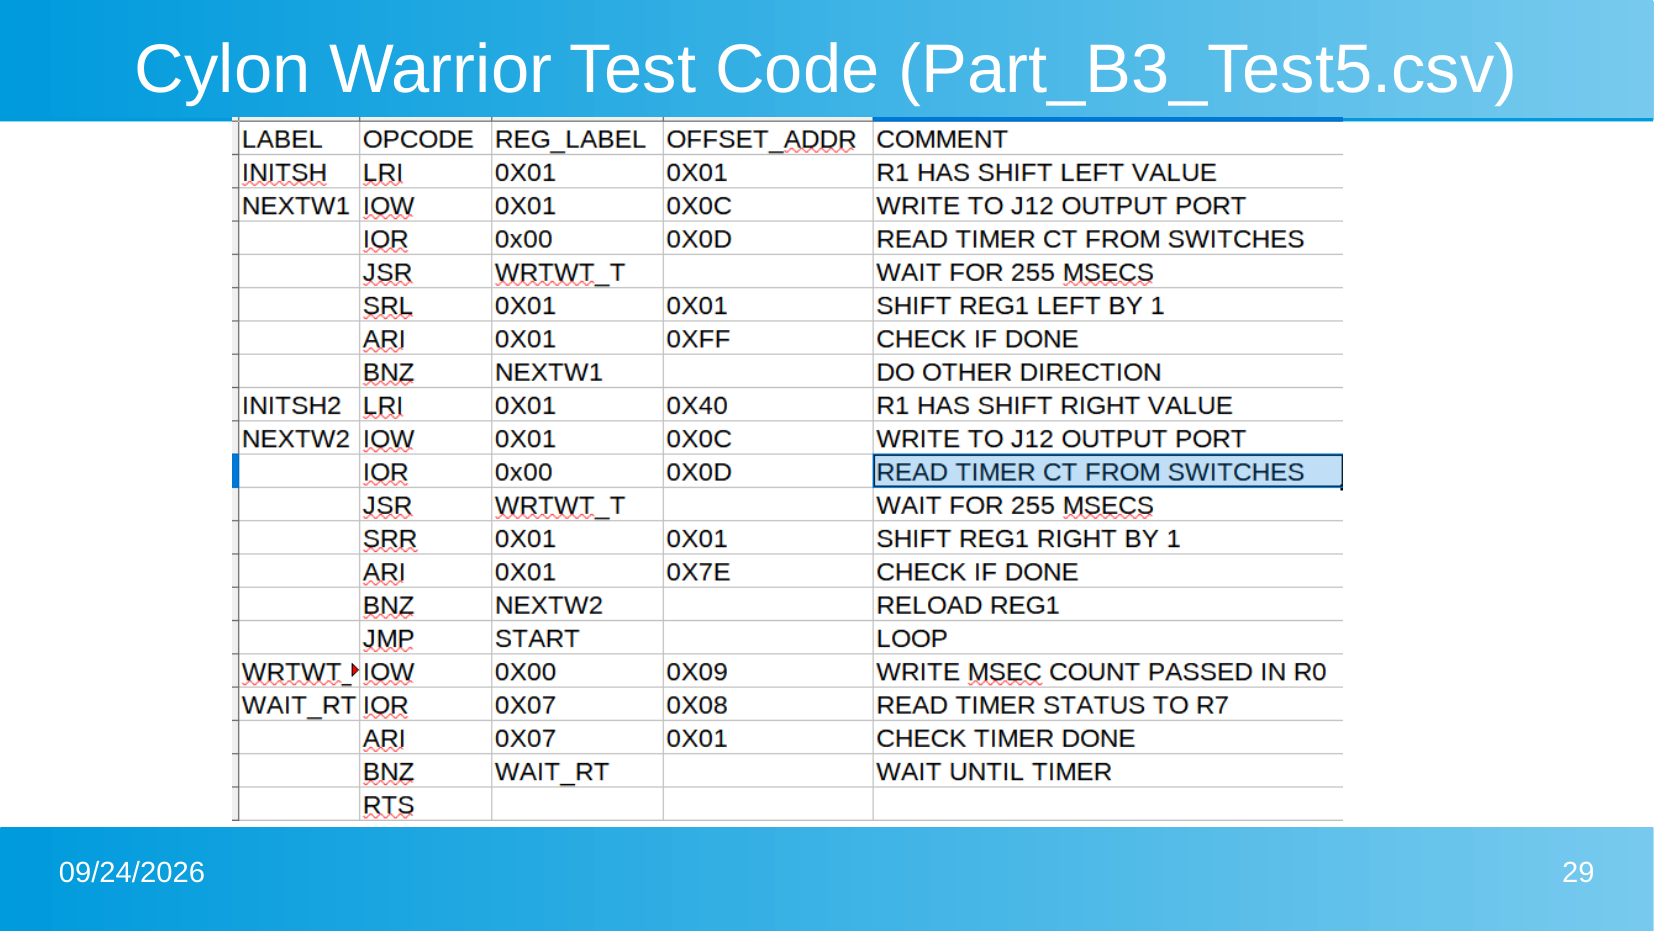

# Cylon Warrior Test Code (Part_B3_Test5.csv)
29